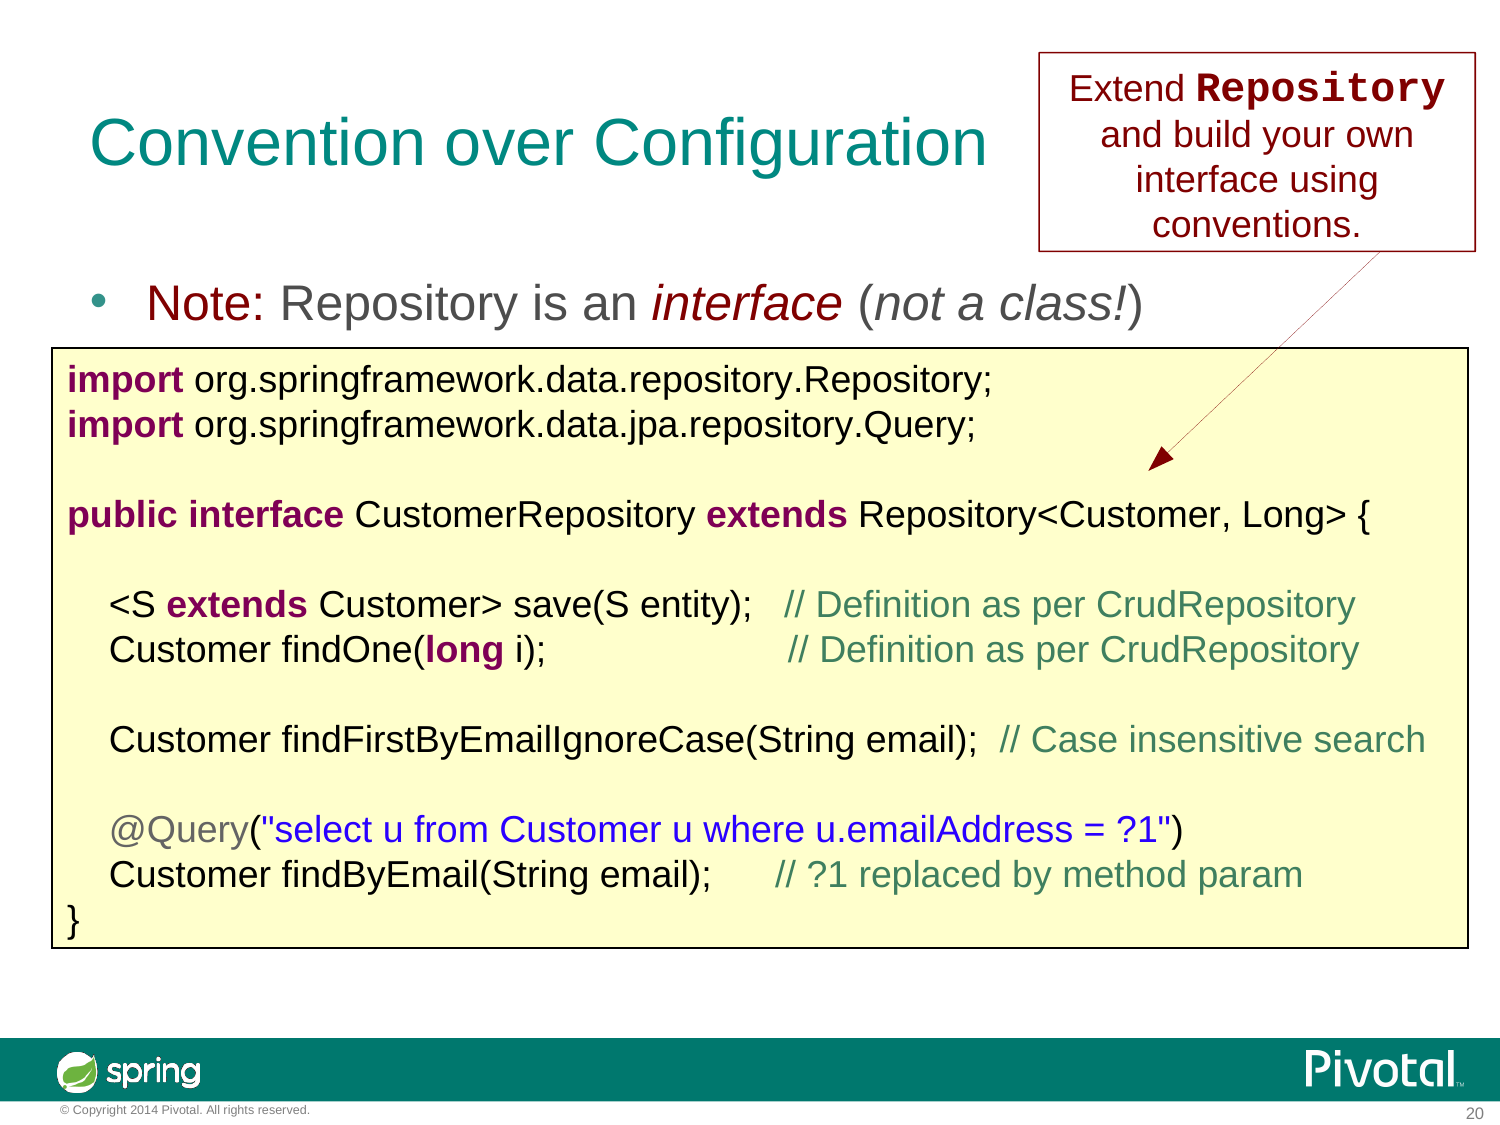

# Convention over Configuration
Extend Repository and build your own interface using conventions.
Note: Repository is an interface (not a class!)
import org.springframework.data.repository.Repository;
import org.springframework.data.jpa.repository.Query;
public interface CustomerRepository extends Repository<Customer, Long> {
 <S extends Customer> save(S entity); // Definition as per CrudRepository
 Customer findOne(long i); // Definition as per CrudRepository
 Customer findFirstByEmailIgnoreCase(String email); // Case insensitive search
 @Query("select u from Customer u where u.emailAddress = ?1")
 Customer findByEmail(String email); // ?1 replaced by method param
}